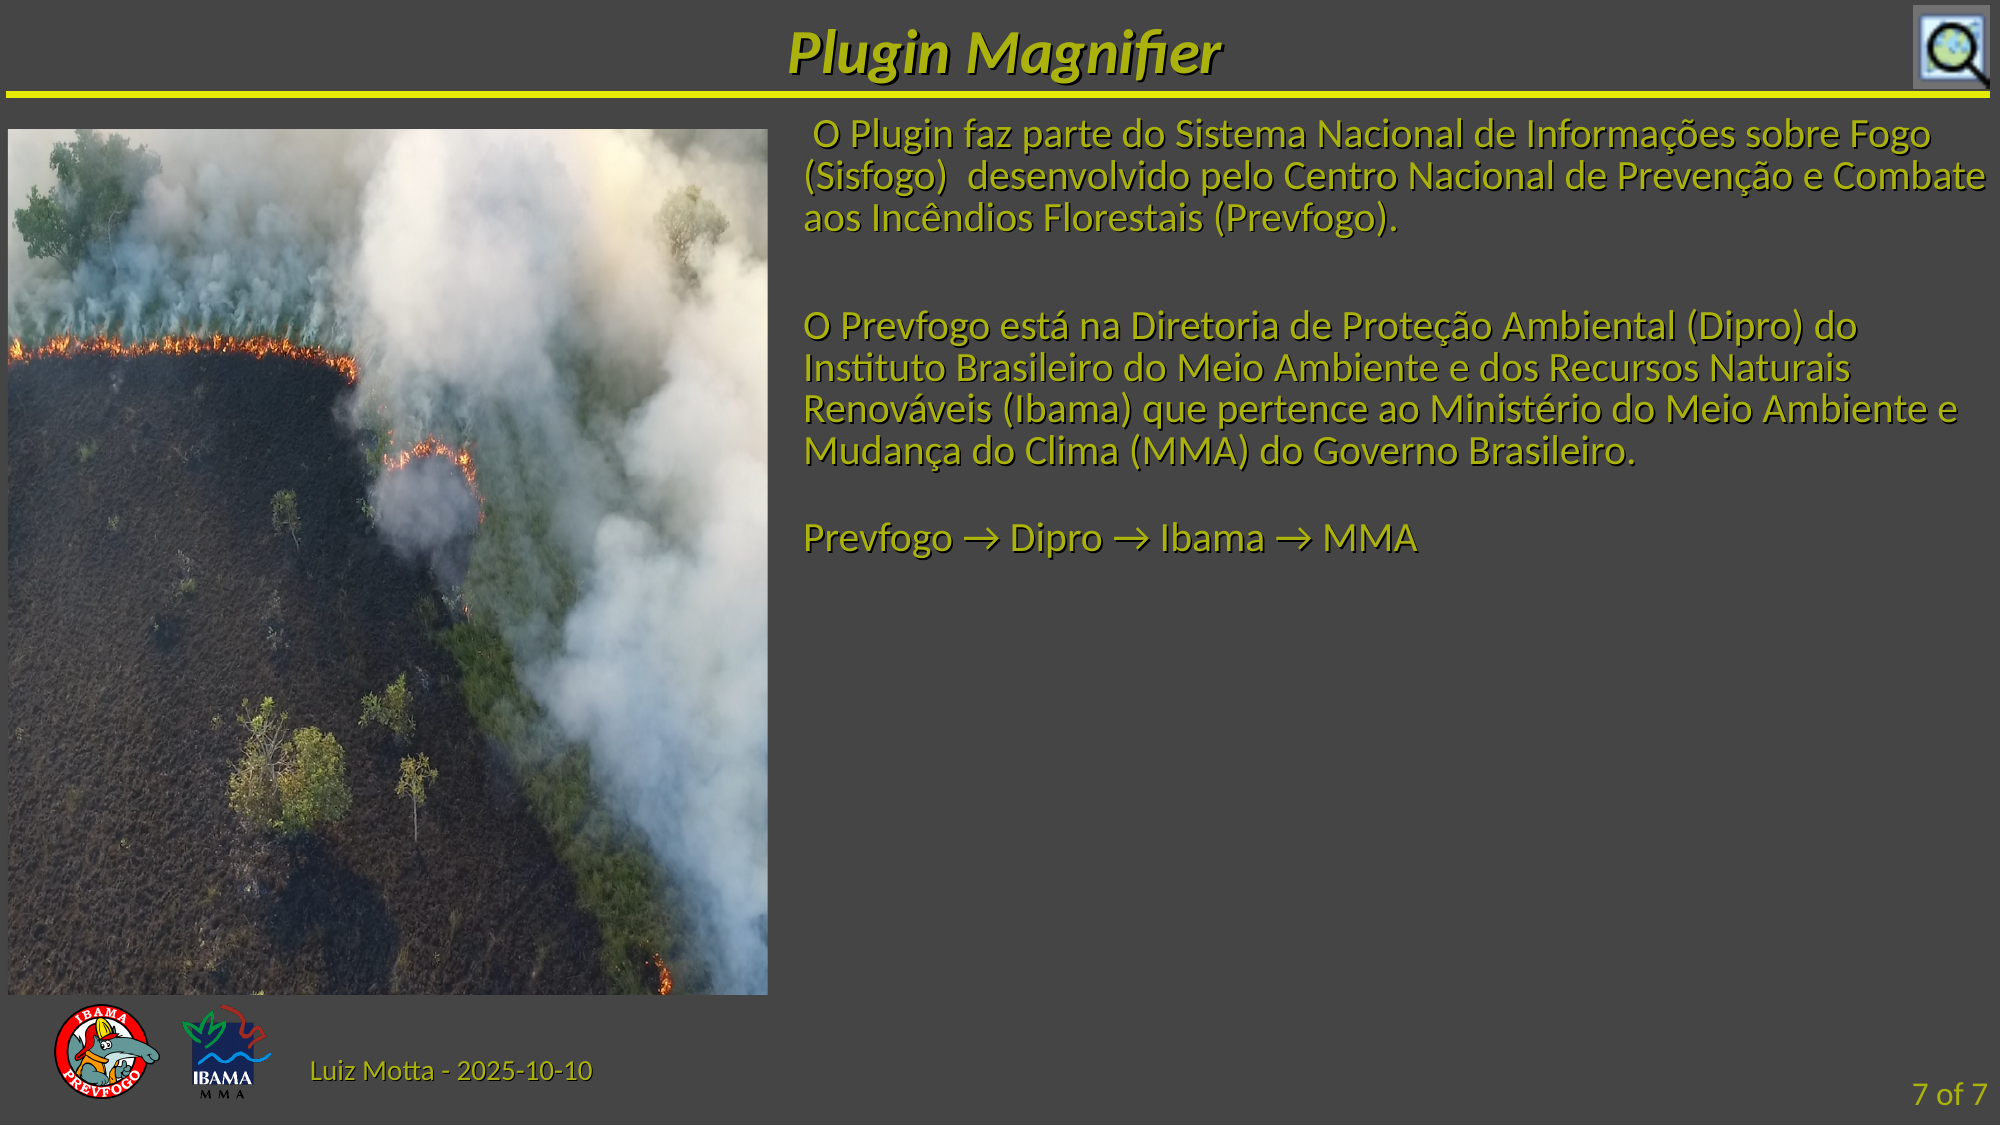

# Plugin Magnifier
 O Plugin faz parte do Sistema Nacional de Informações sobre Fogo (Sisfogo) desenvolvido pelo Centro Nacional de Prevenção e Combate aos Incêndios Florestais (Prevfogo).
O Prevfogo está na Diretoria de Proteção Ambiental (Dipro) do Instituto Brasileiro do Meio Ambiente e dos Recursos Naturais Renováveis (Ibama) que pertence ao Ministério do Meio Ambiente e Mudança do Clima (MMA) do Governo Brasileiro.
Prevfogo → Dipro → Ibama → MMA
Luiz Motta - 2025-10-10
 of 7